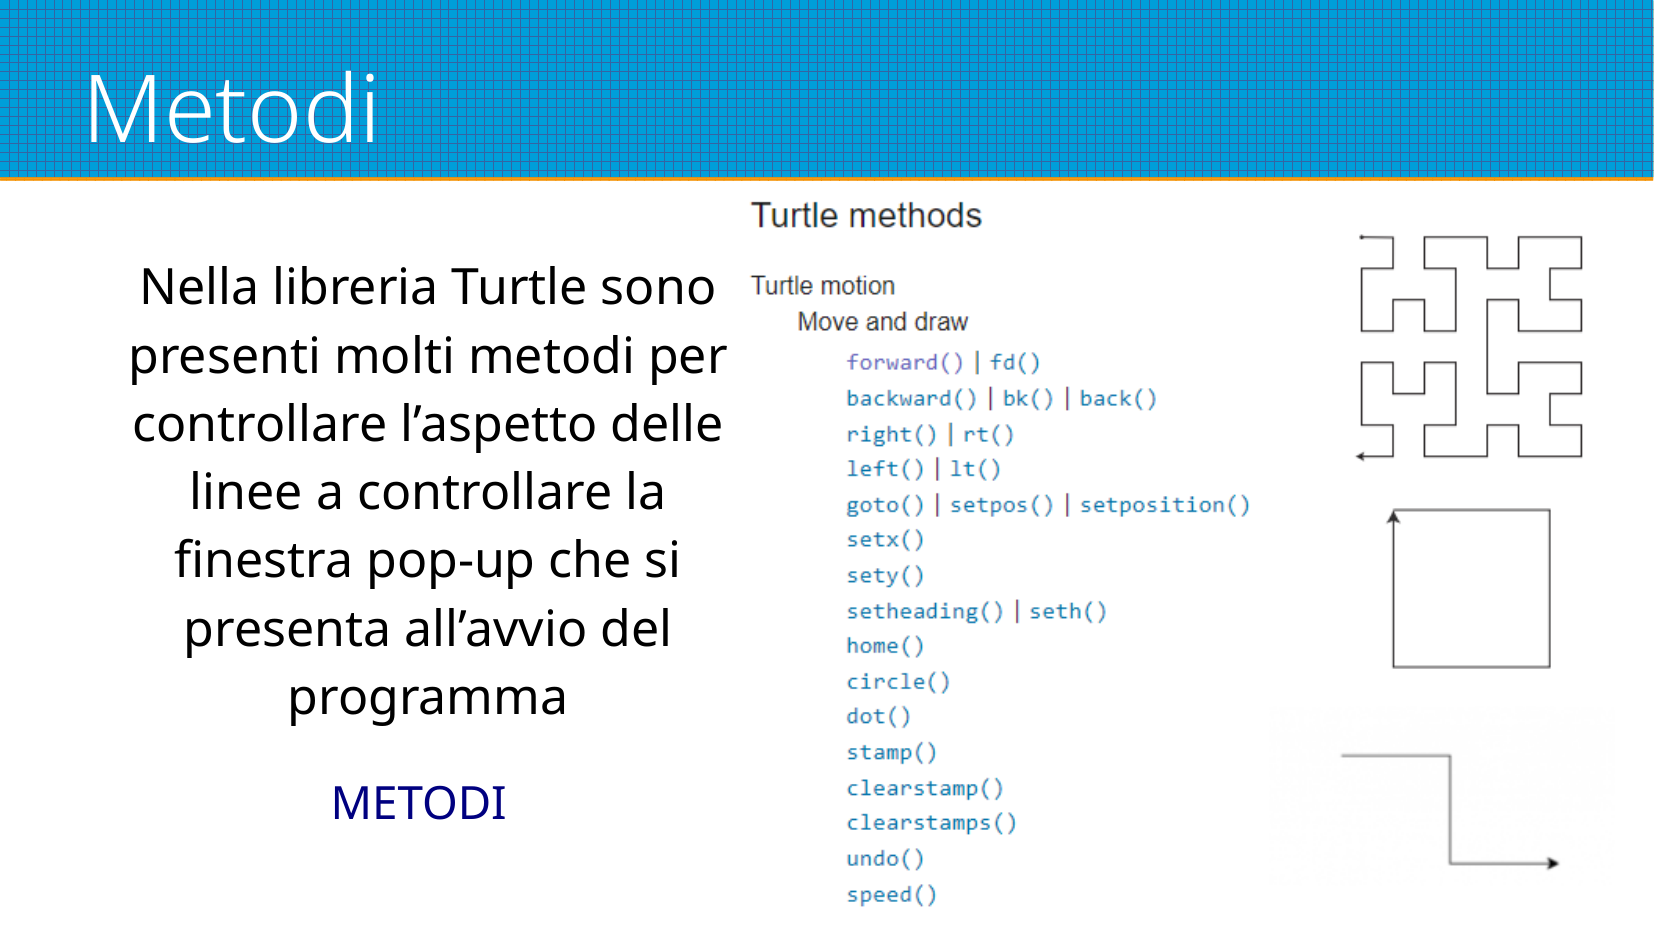

# Metodi
Nella libreria Turtle sono presenti molti metodi per controllare l’aspetto delle linee a controllare la finestra pop-up che si presenta all’avvio del programma
METODI